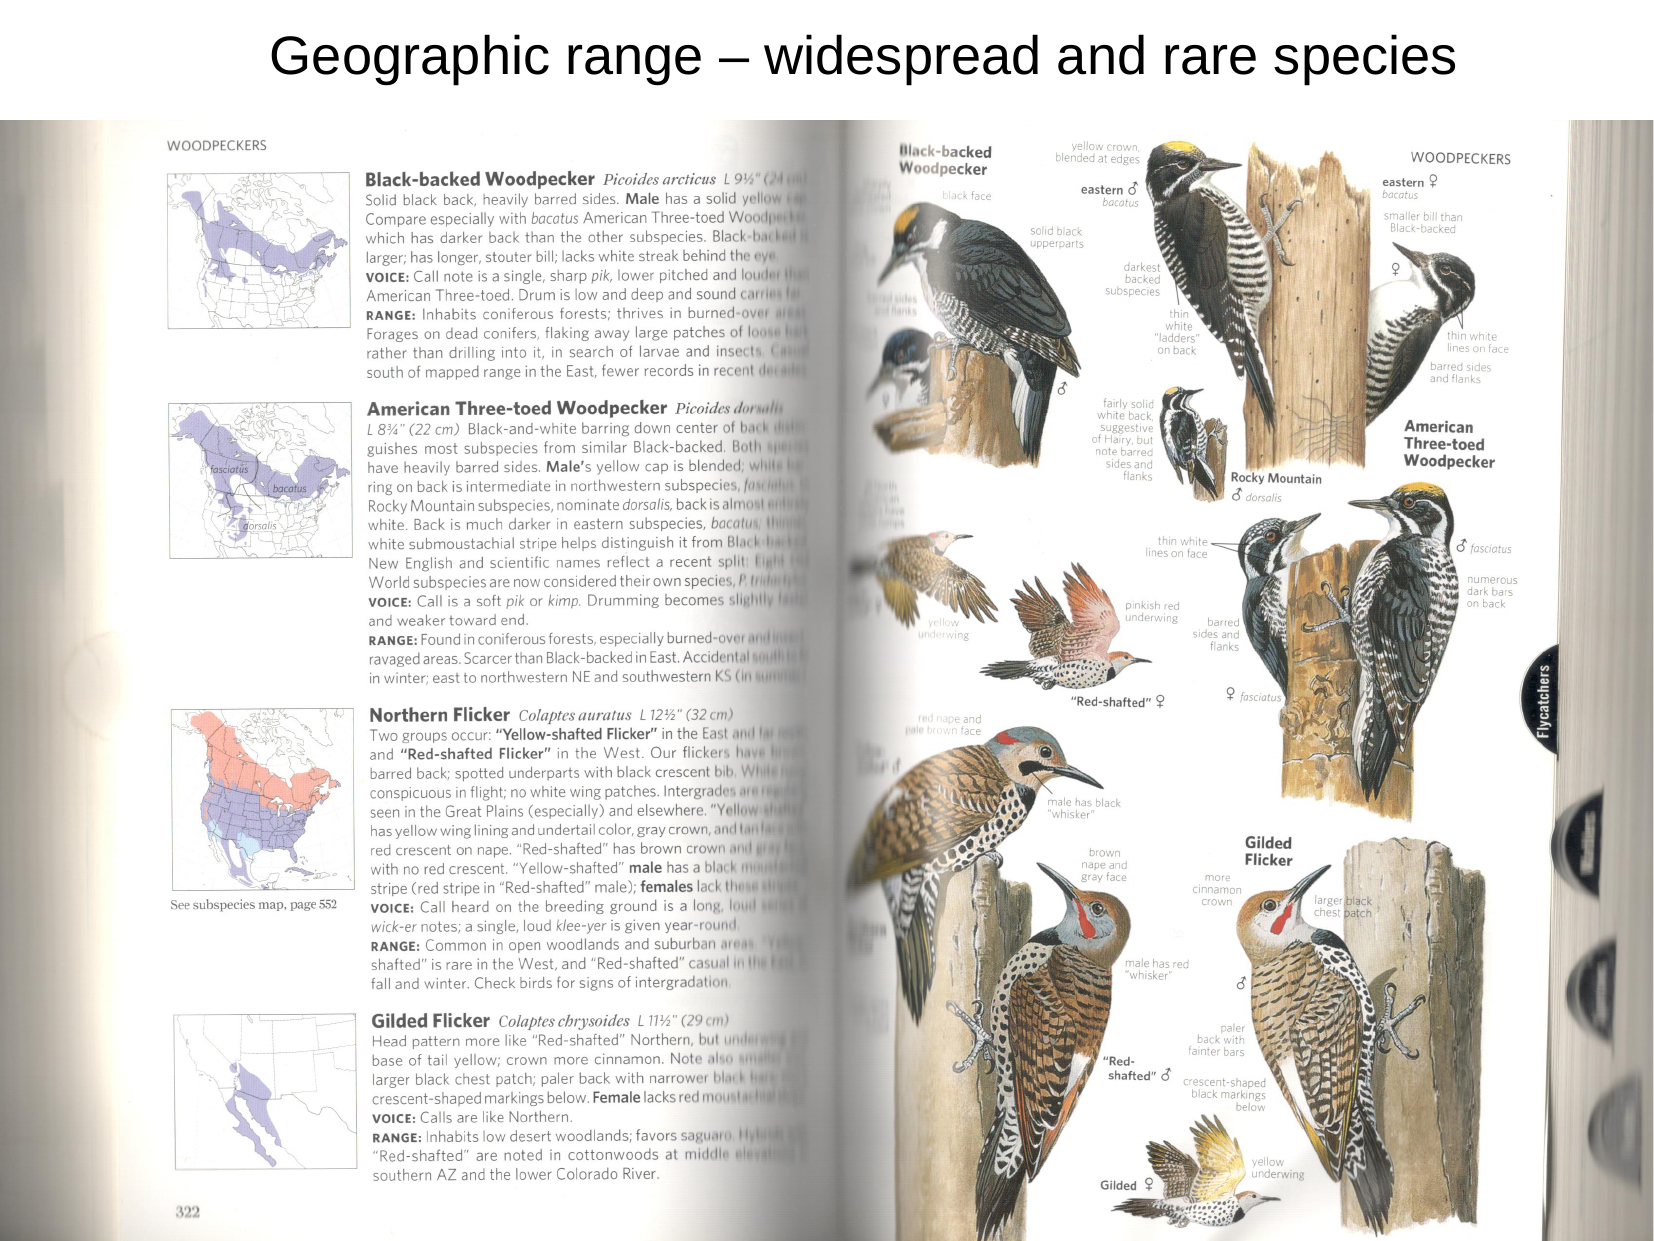

Geographic range – widespread and rare species